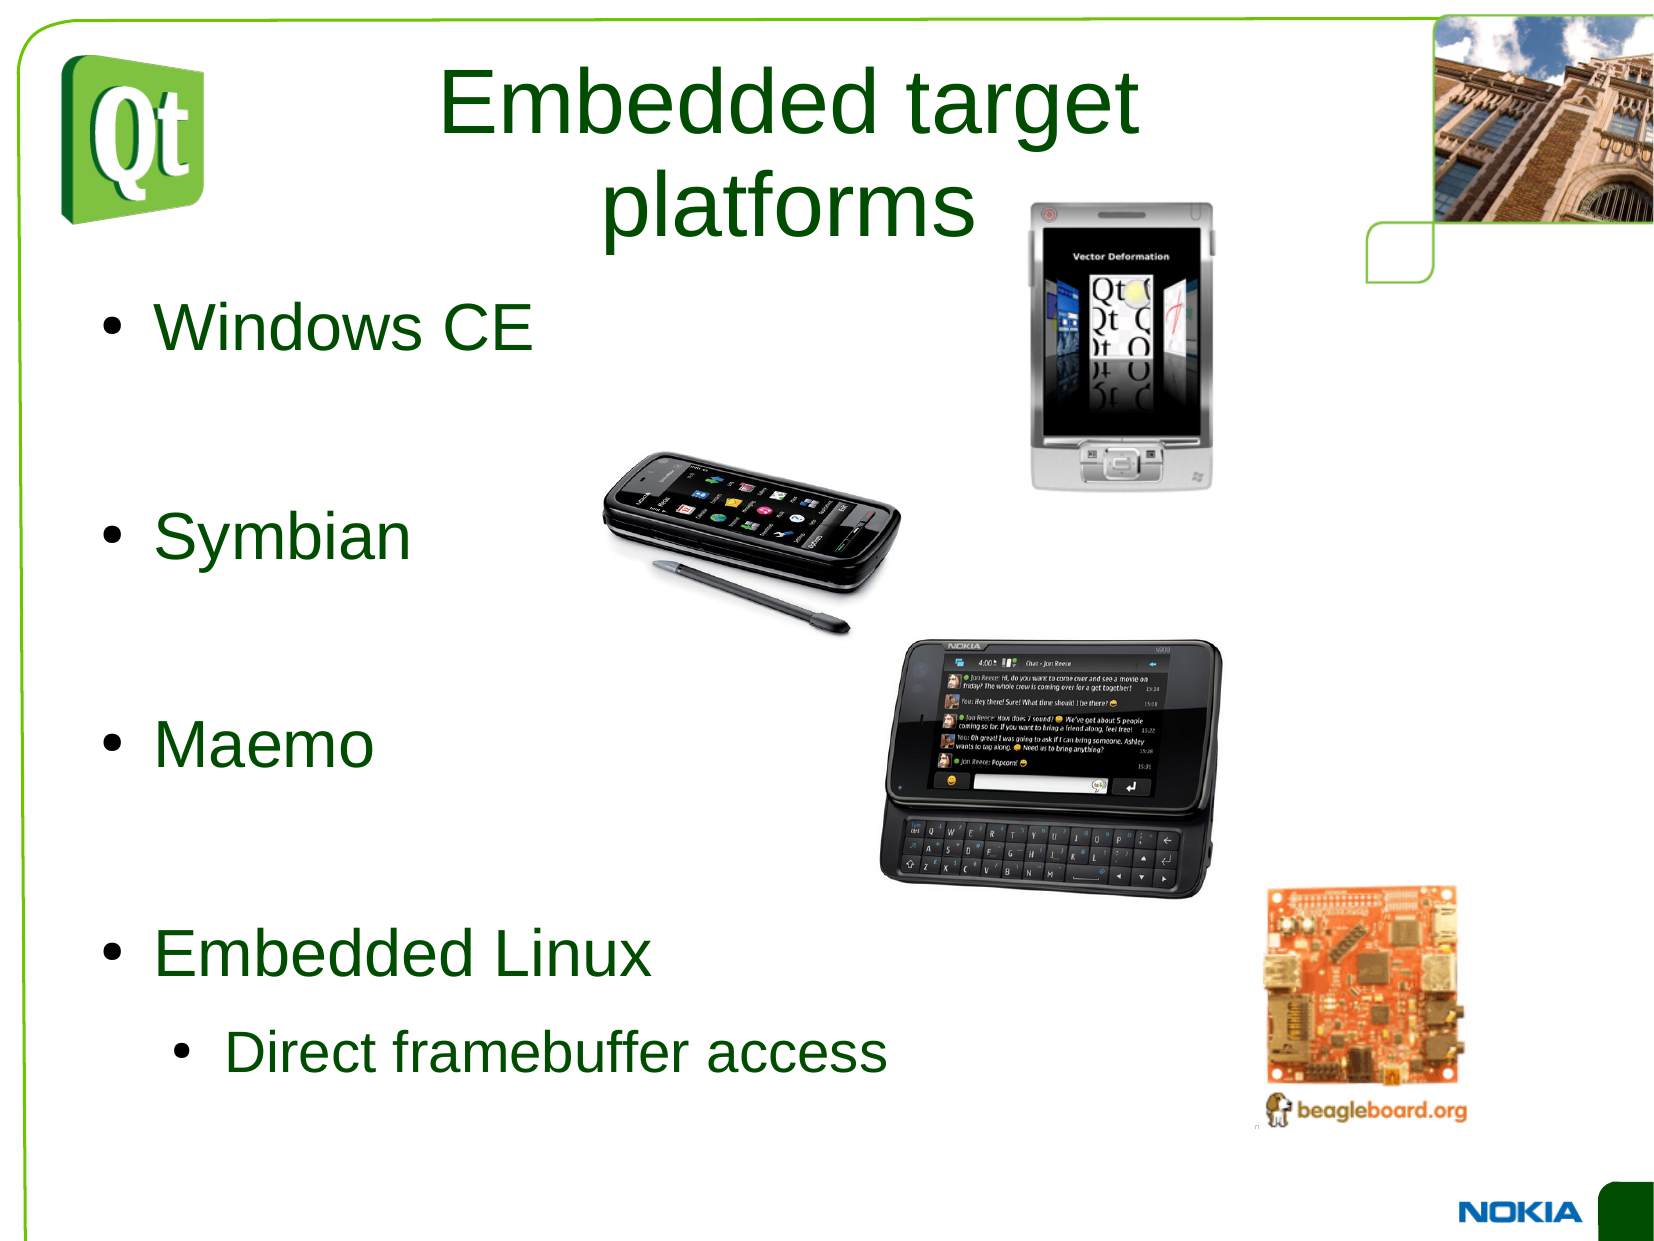

# Embedded target platforms
Windows CE
Symbian
Maemo
Embedded Linux
Direct framebuffer access